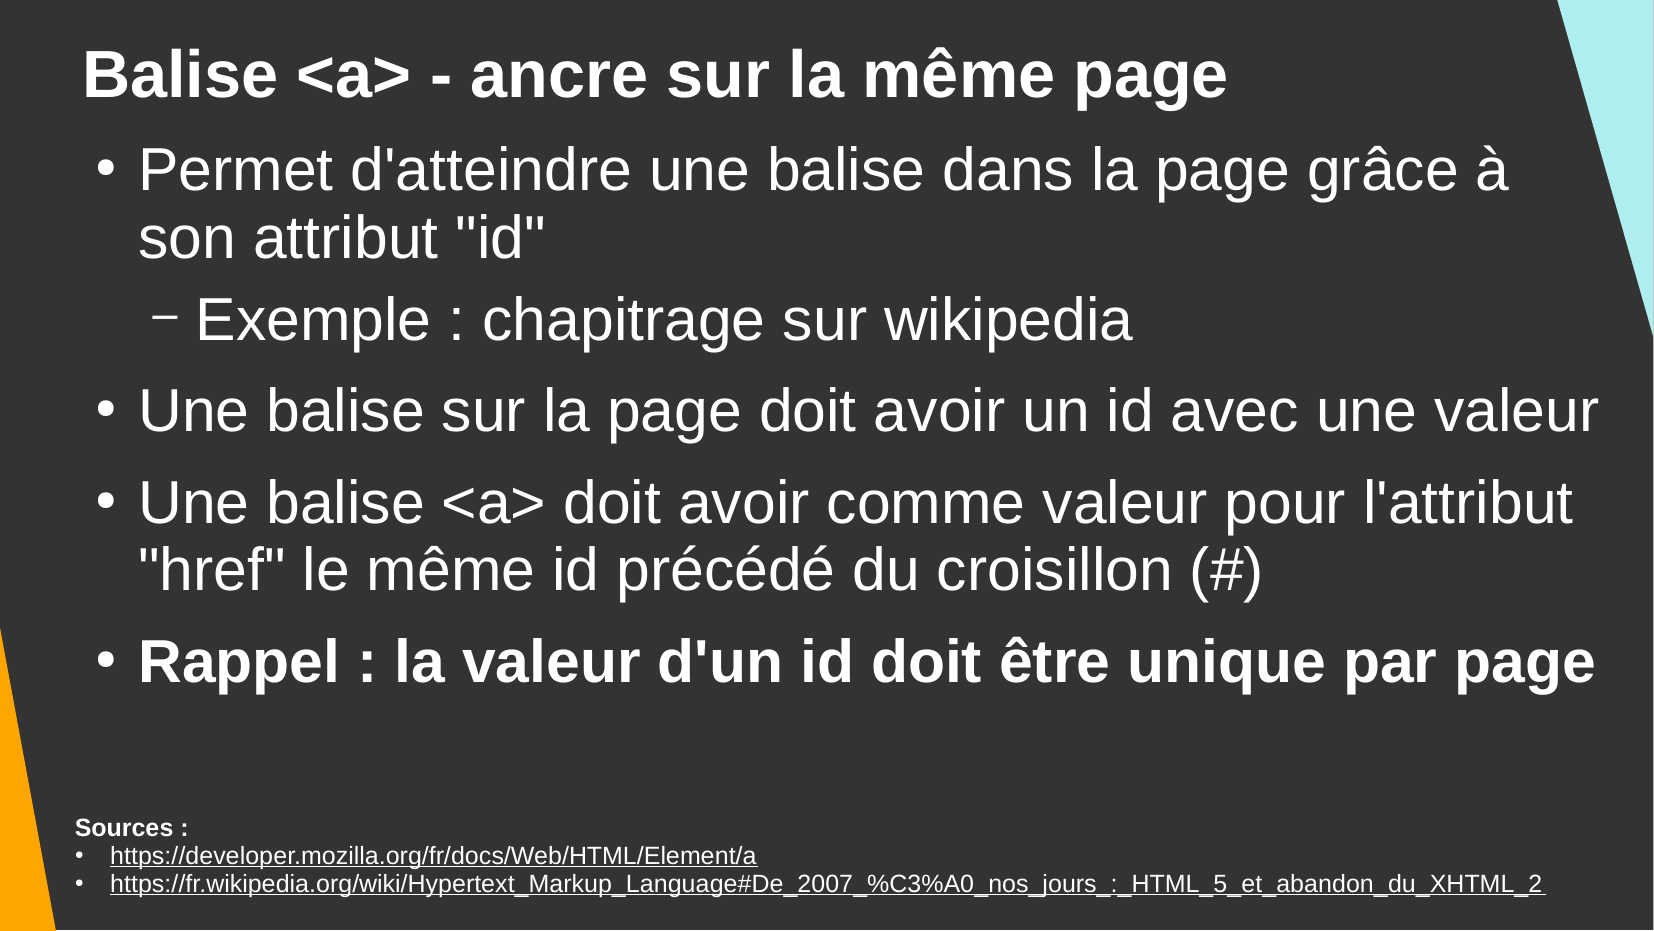

# Balise <a> - ancre sur la même page
Permet d'atteindre une balise dans la page grâce à son attribut "id"
Exemple : chapitrage sur wikipedia
Une balise sur la page doit avoir un id avec une valeur
Une balise <a> doit avoir comme valeur pour l'attribut "href" le même id précédé du croisillon (#)
Rappel : la valeur d'un id doit être unique par page
Sources :
https://developer.mozilla.org/fr/docs/Web/HTML/Element/a
https://fr.wikipedia.org/wiki/Hypertext_Markup_Language#De_2007_%C3%A0_nos_jours_:_HTML_5_et_abandon_du_XHTML_2